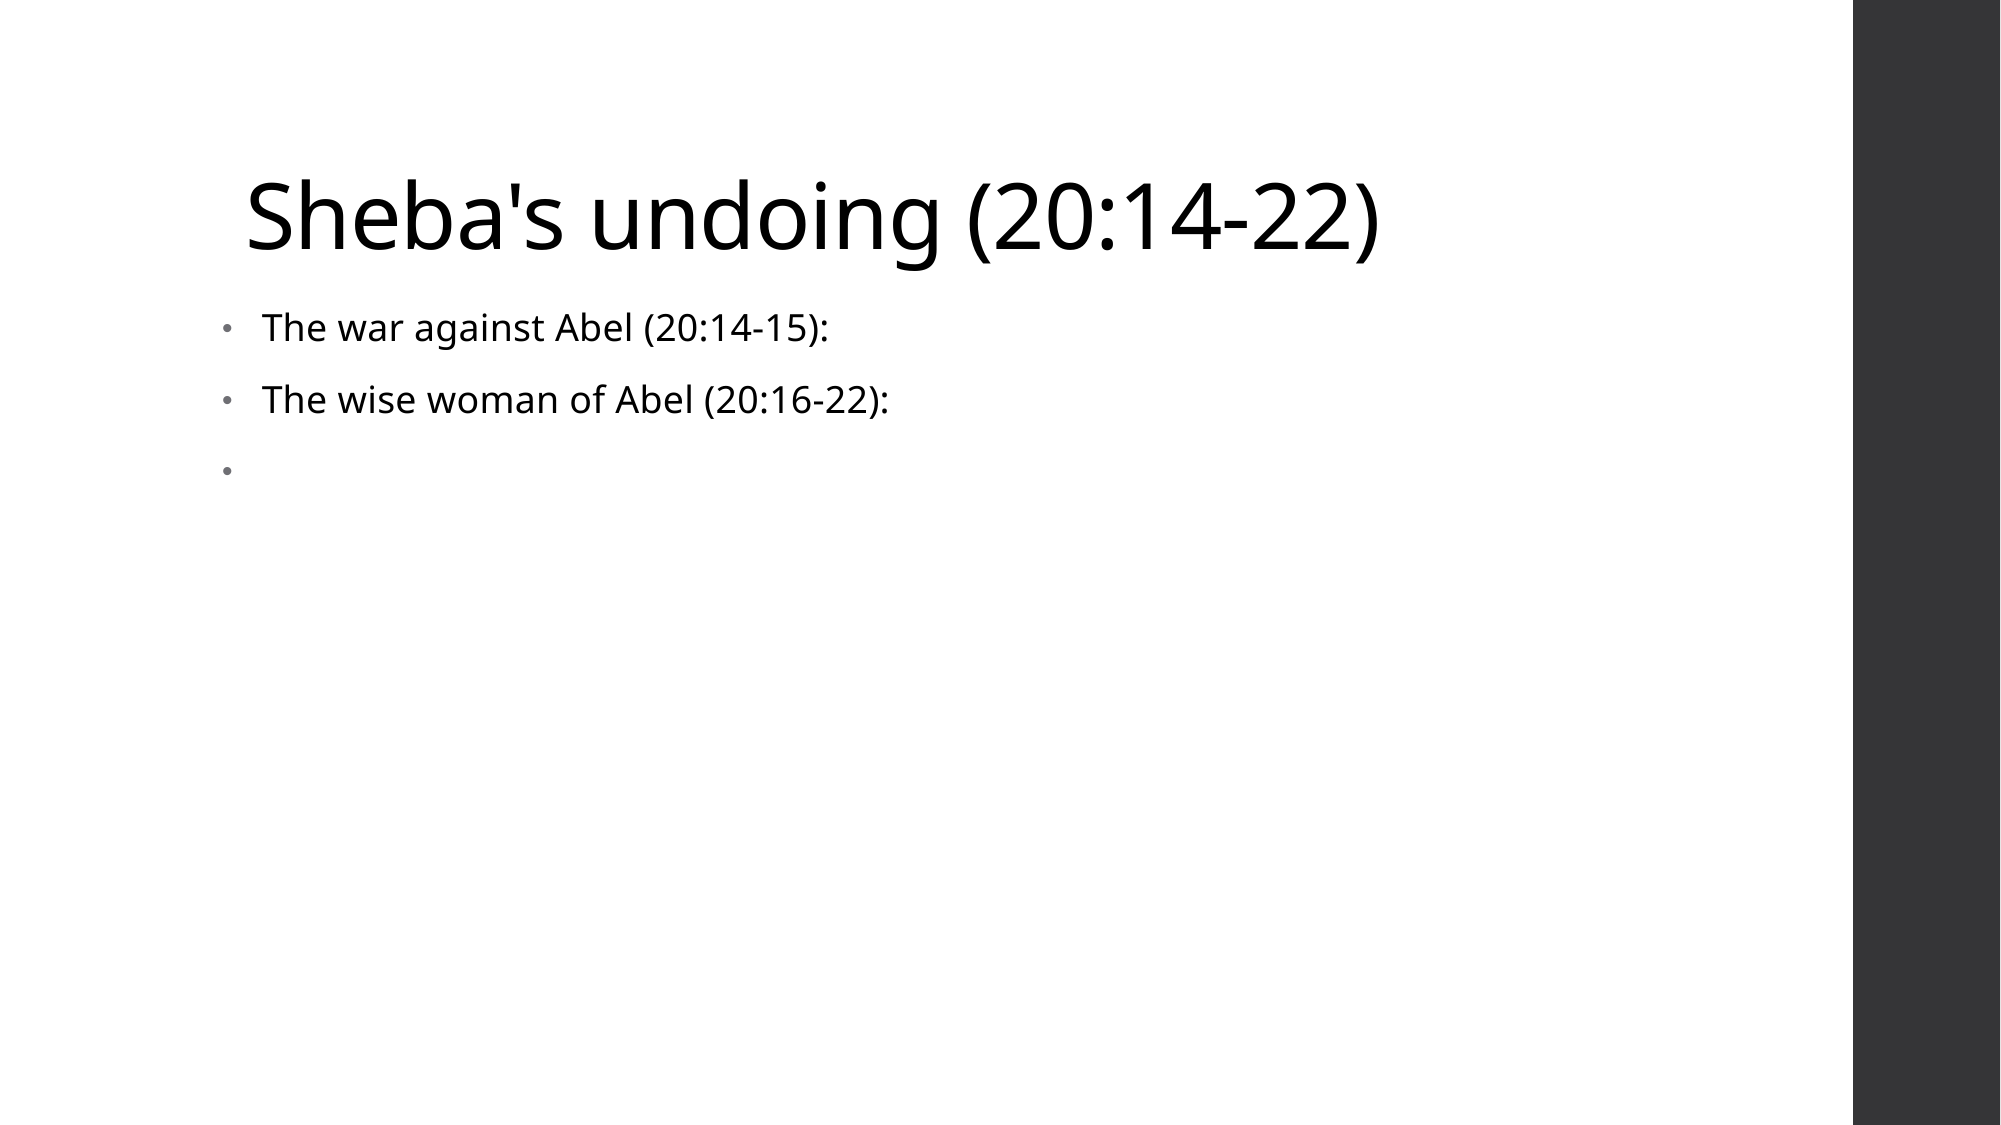

# Sheba's undoing (20:14-22)
 The war against Abel (20:14-15):
 The wise woman of Abel (20:16-22):